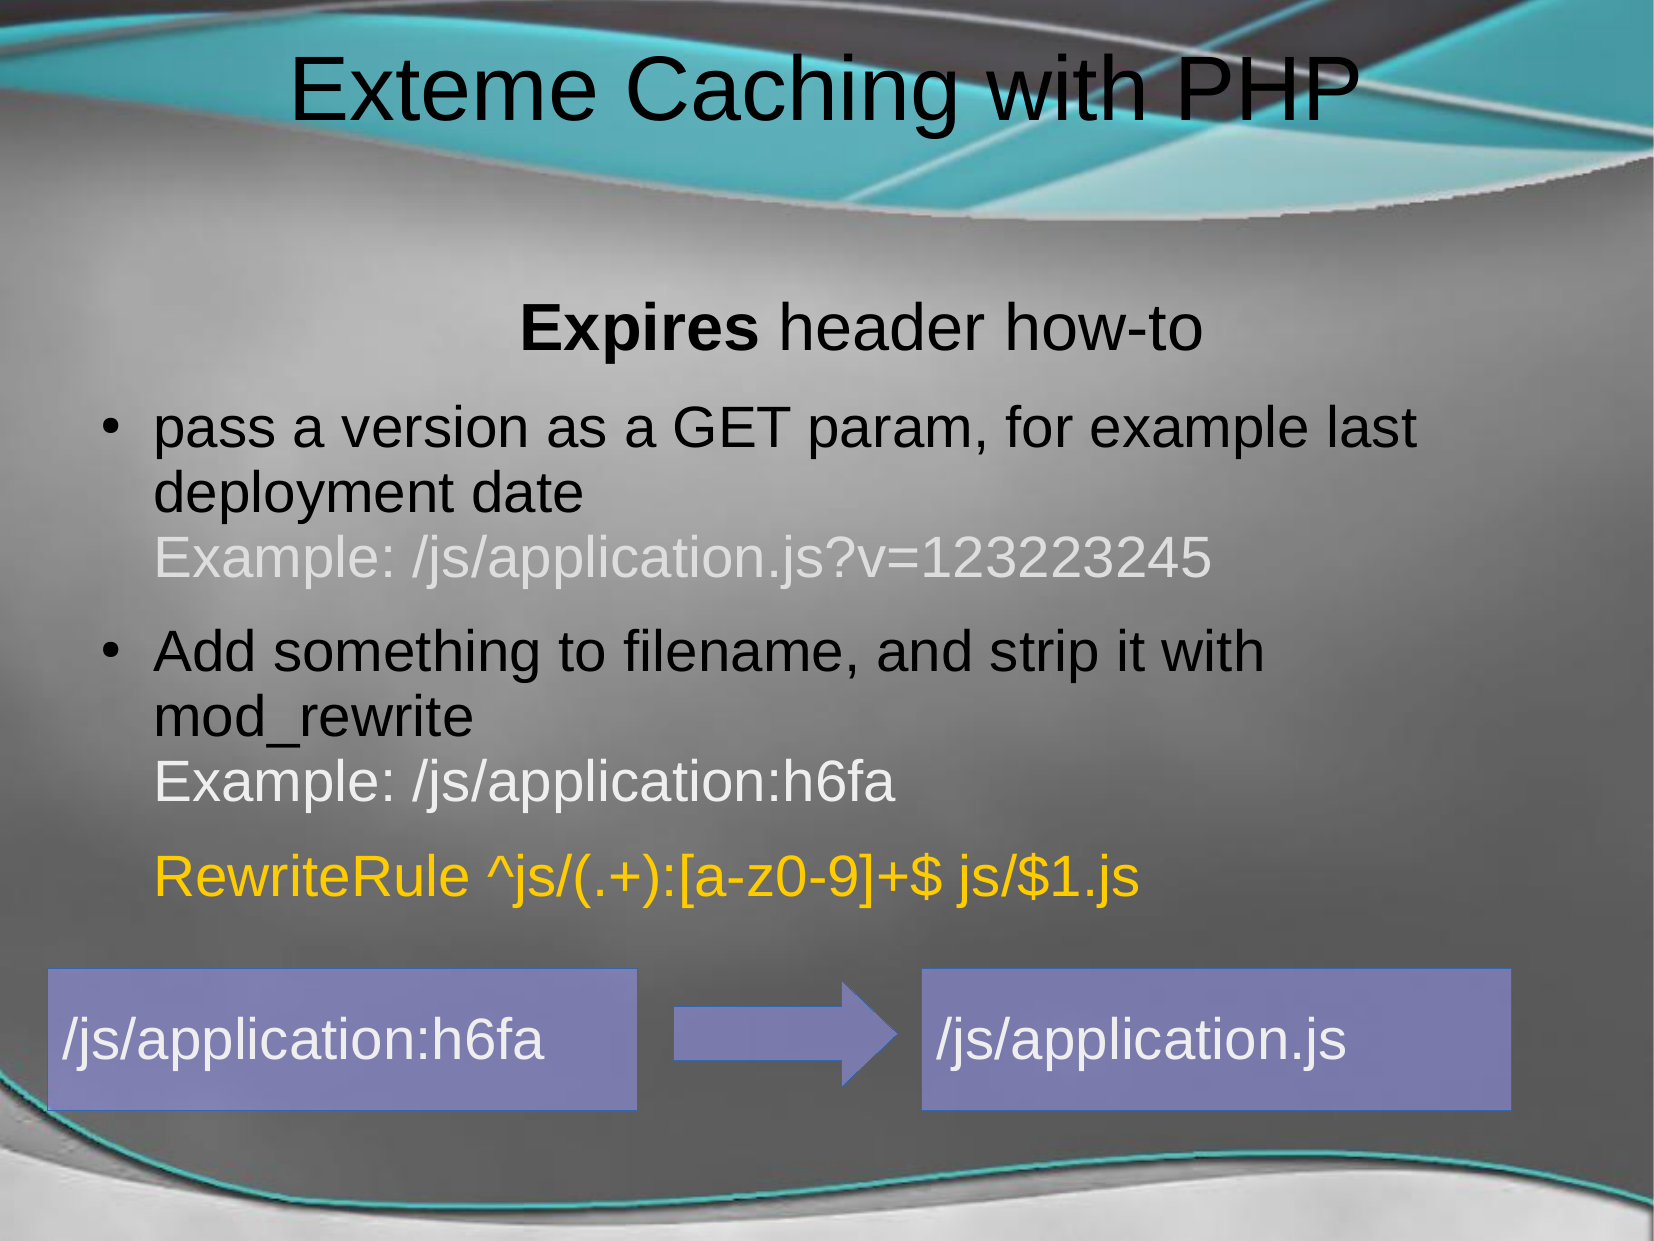

Exteme Caching with PHP
# Expires header how-to
pass a version as a GET param, for example last deployment date
Example: /js/application.js?v=123223245
Add something to filename, and strip it with mod_rewrite
Example: /js/application:h6fa
RewriteRule ^js/(.+):[a-z0-9]+$ js/$1.js
/js/application:h6fa
/js/application.js